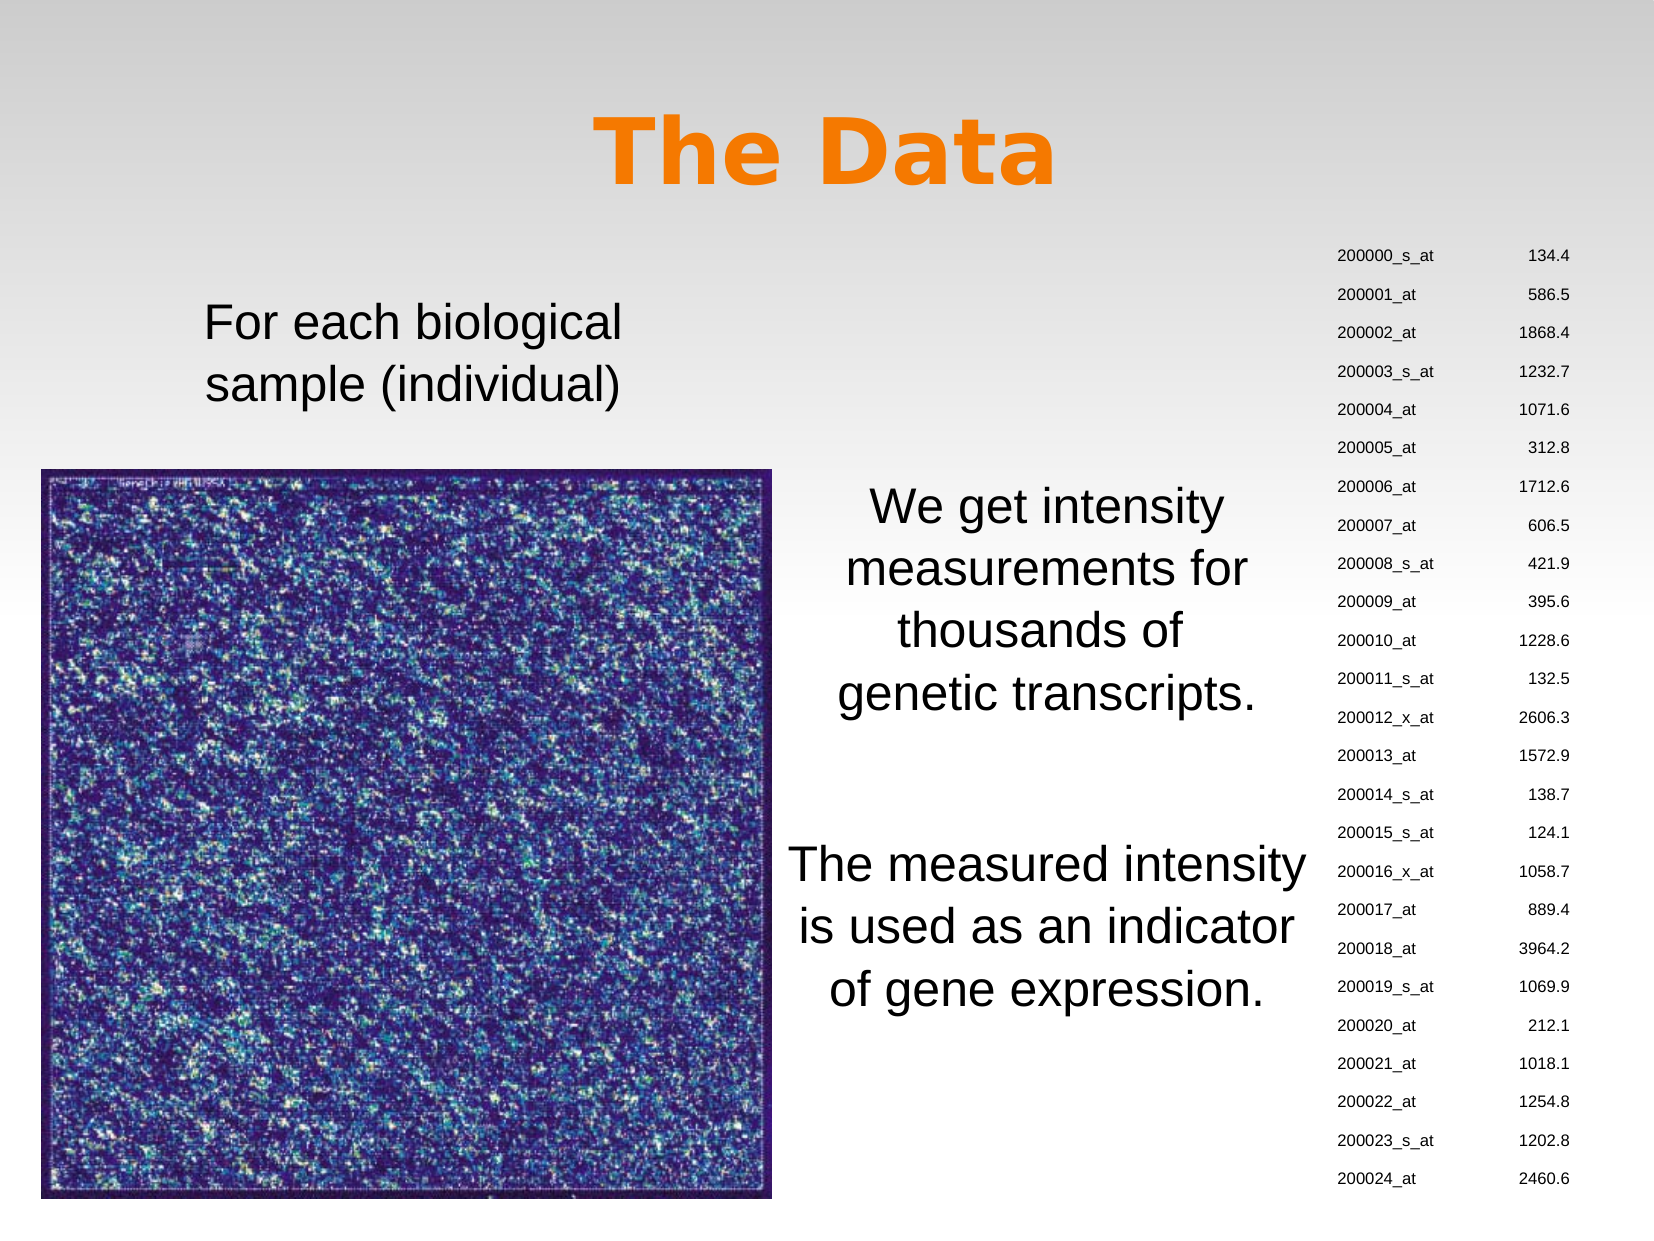

# The Data
200000_s_at
134.4
200001_at
586.5
200002_at
1868.4
200003_s_at
1232.7
200004_at
1071.6
200005_at
312.8
200006_at
1712.6
200007_at
606.5
200008_s_at
421.9
200009_at
395.6
200010_at
1228.6
200011_s_at
132.5
200012_x_at
2606.3
200013_at
1572.9
200014_s_at
138.7
200015_s_at
124.1
200016_x_at
1058.7
200017_at
889.4
200018_at
3964.2
200019_s_at
1069.9
200020_at
212.1
200021_at
1018.1
200022_at
1254.8
200023_s_at
1202.8
200024_at
2460.6
For each biological sample (individual)‏
We get intensity measurements for thousands of
genetic transcripts.
The measured intensity is used as an indicator of gene expression.